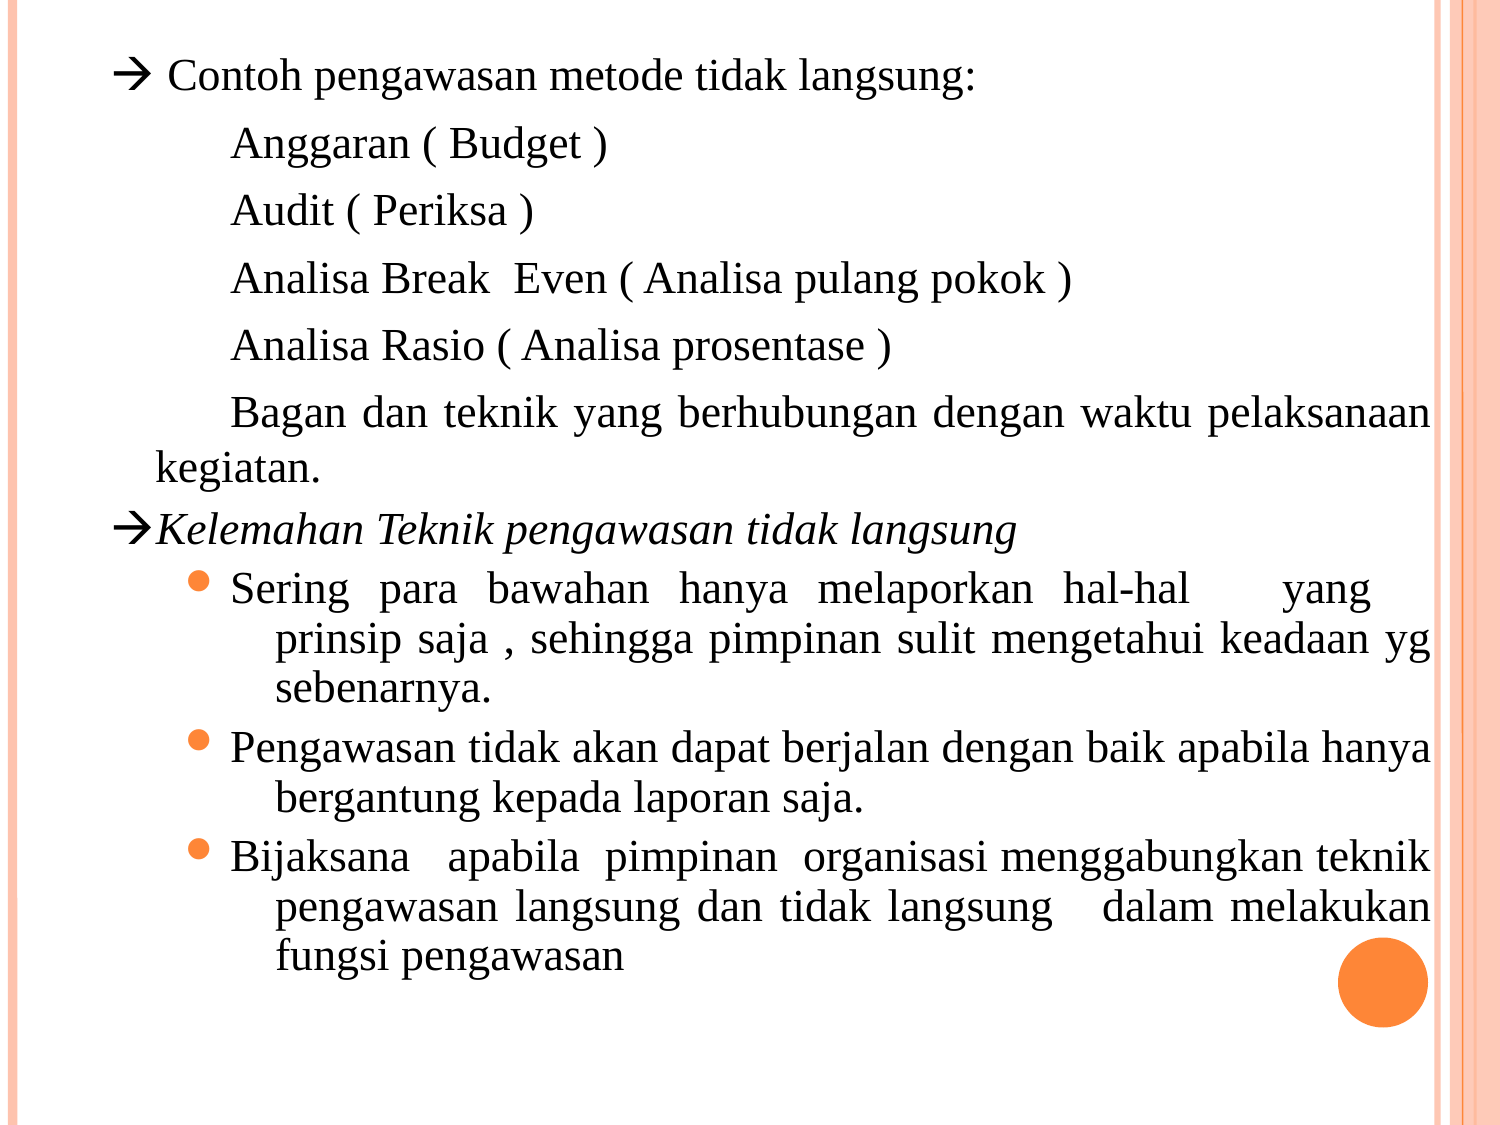

#  Contoh pengawasan metode tidak langsung:
	Anggaran ( Budget )
	Audit ( Periksa )
	Analisa Break Even ( Analisa pulang pokok )
	Analisa Rasio ( Analisa prosentase )
	Bagan dan teknik yang berhubungan dengan waktu pelaksanaan kegiatan.
Kelemahan Teknik pengawasan tidak langsung
Sering para bawahan hanya melaporkan hal-hal 	yang	prinsip saja , sehingga pimpinan sulit mengetahui keadaan yg sebenarnya.
Pengawasan tidak akan dapat berjalan dengan baik apabila hanya bergantung kepada laporan saja.
Bijaksana apabila pimpinan organisasi menggabungkan teknik pengawasan langsung dan tidak langsung dalam melakukan fungsi pengawasan